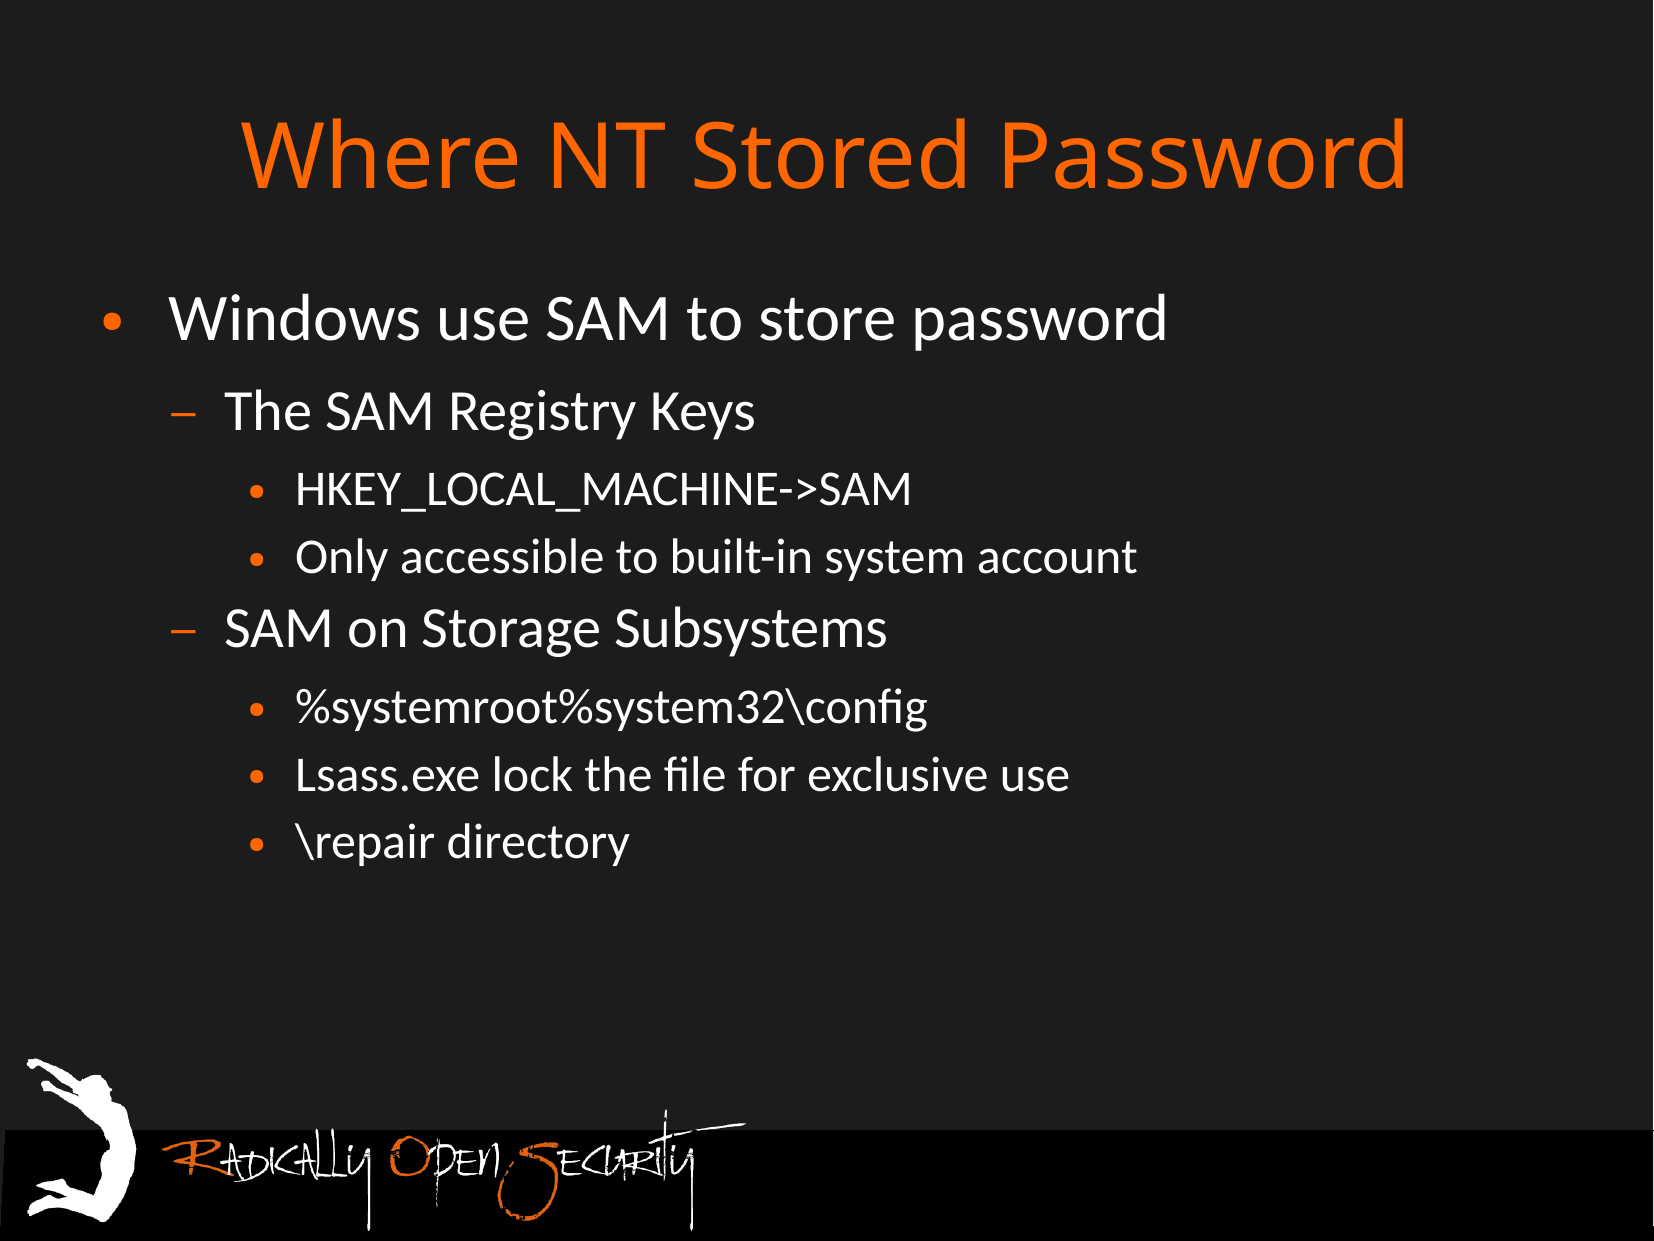

# Where NT Stored Password
 Windows use SAM to store password
The SAM Registry Keys
HKEY_LOCAL_MACHINE->SAM
Only accessible to built-in system account
SAM on Storage Subsystems
%systemroot%system32\config
Lsass.exe lock the file for exclusive use
\repair directory